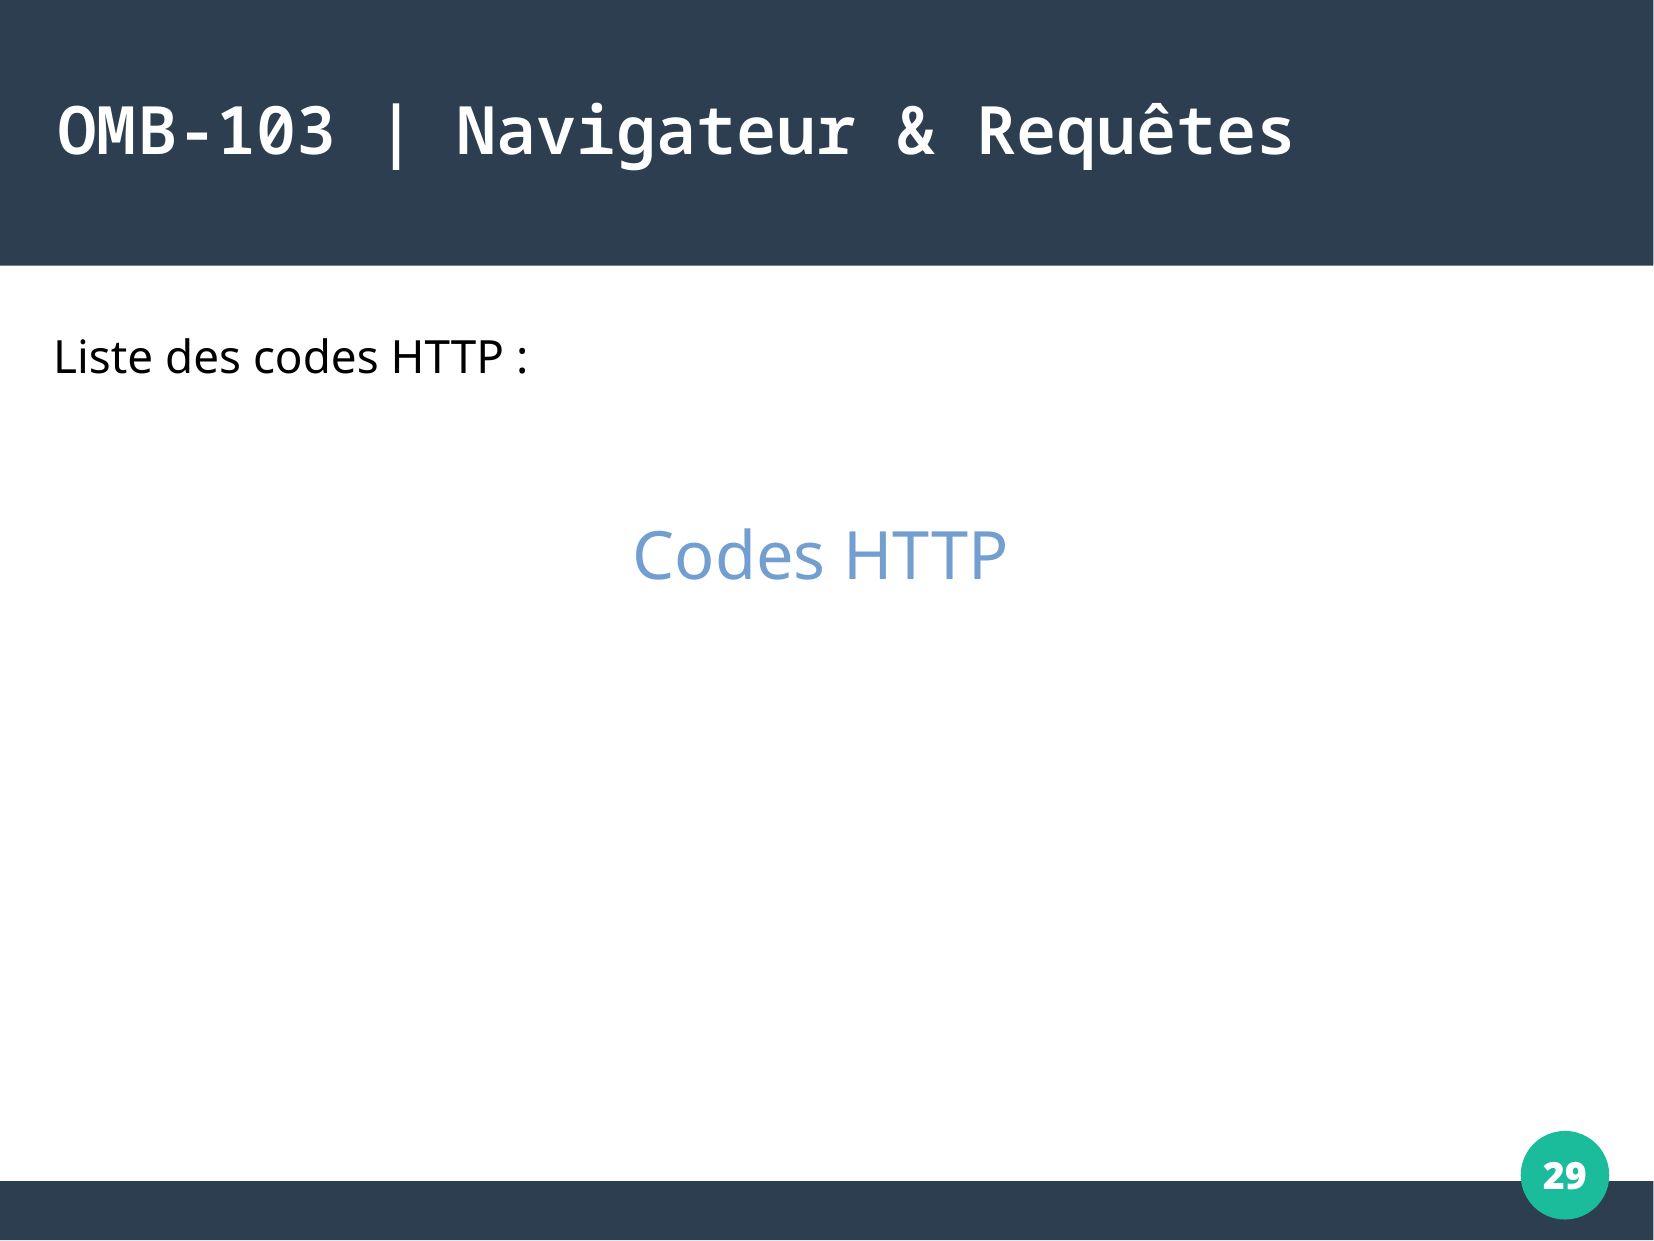

OMB-103 | Navigateur & Requêtes
# Liste des codes HTTP :
Codes HTTP
29